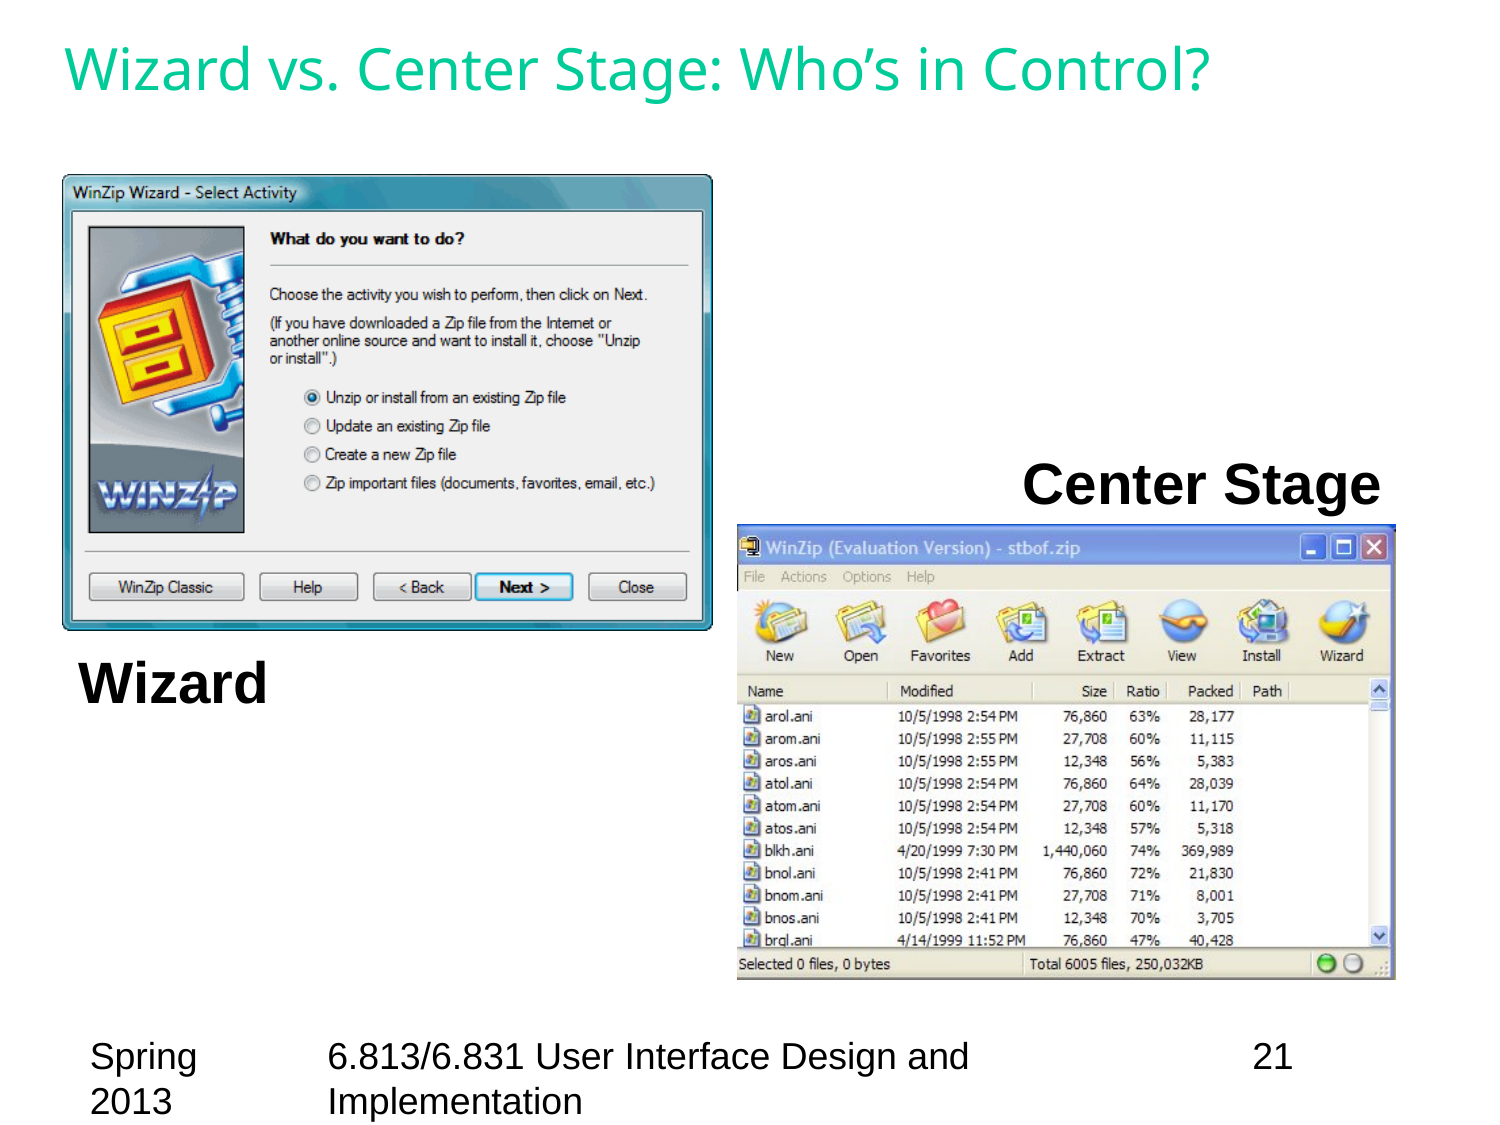

# Wizard vs. Center Stage: Who’s in Control?
Center Stage
Wizard
Spring 2013
6.813/6.831 User Interface Design and Implementation